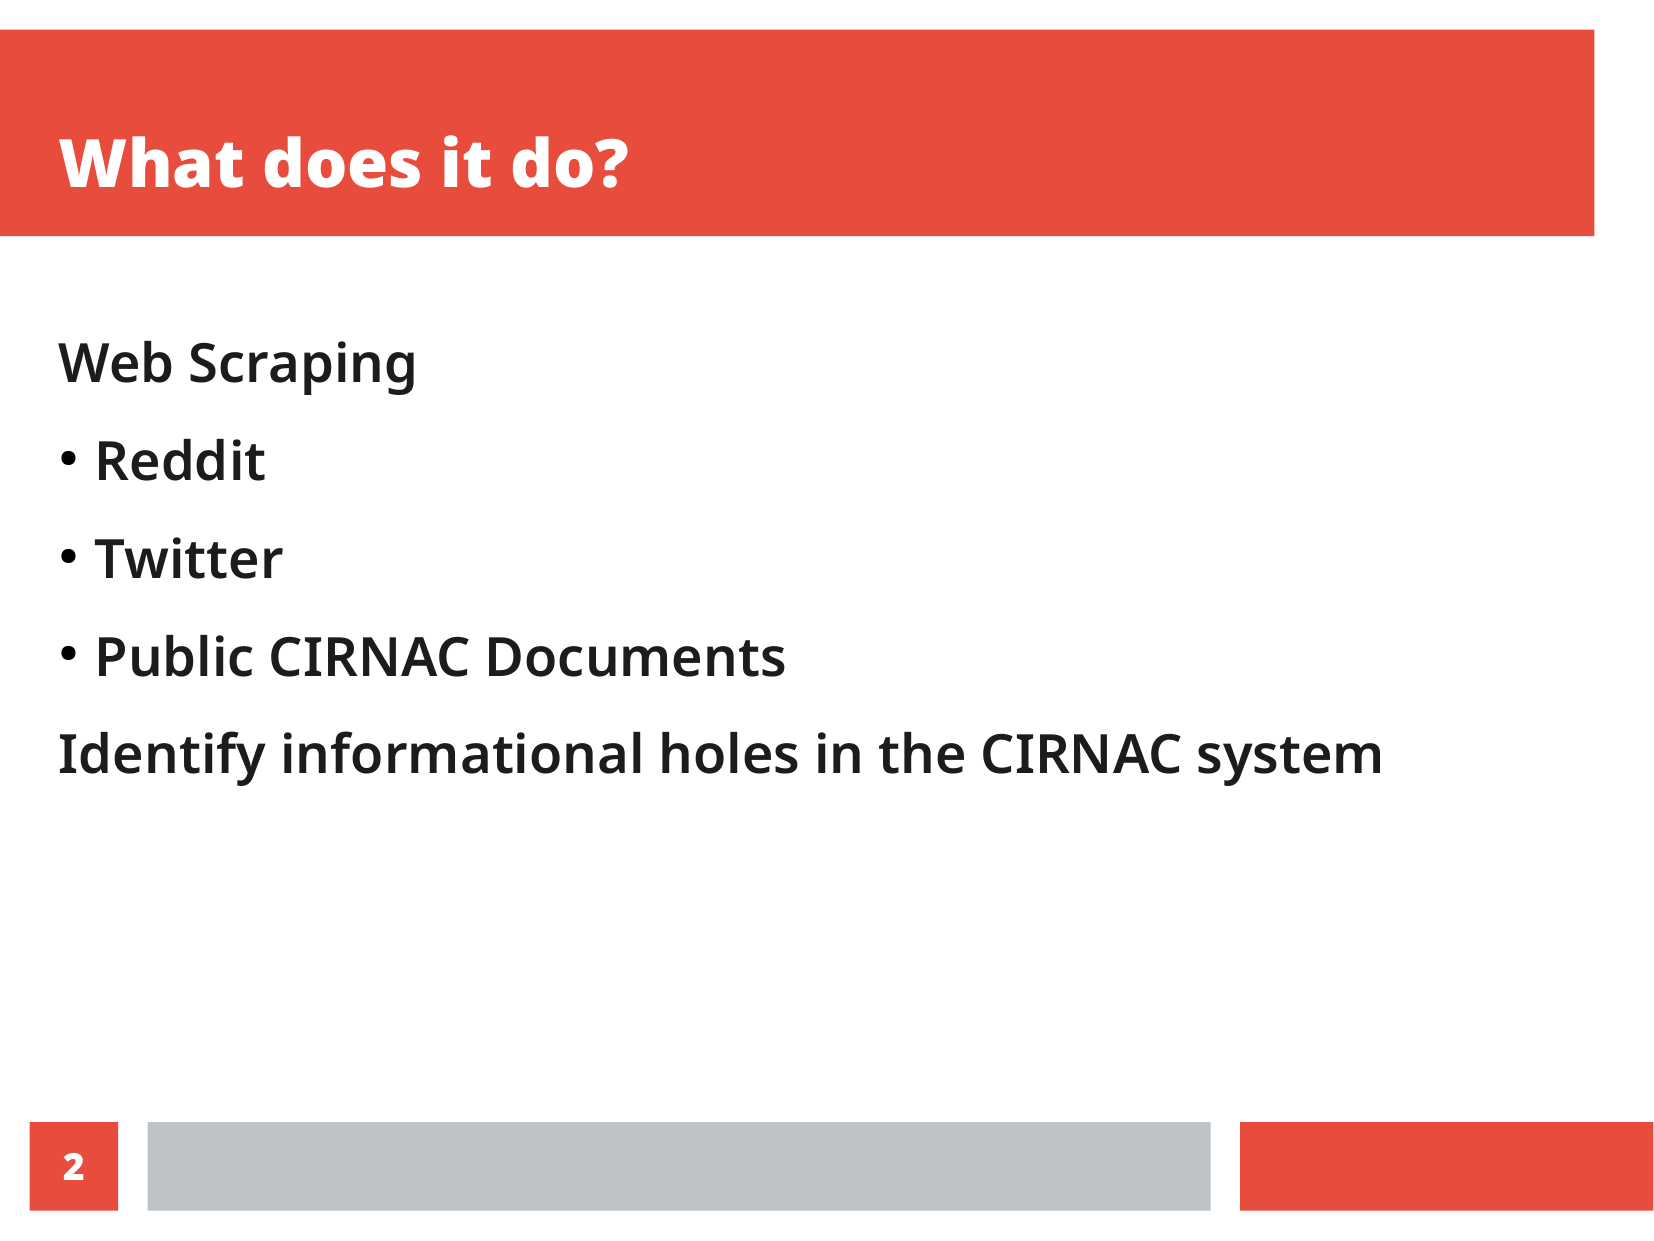

# What does it do?
Web Scraping
Reddit
Twitter
Public CIRNAC Documents
Identify informational holes in the CIRNAC system
2